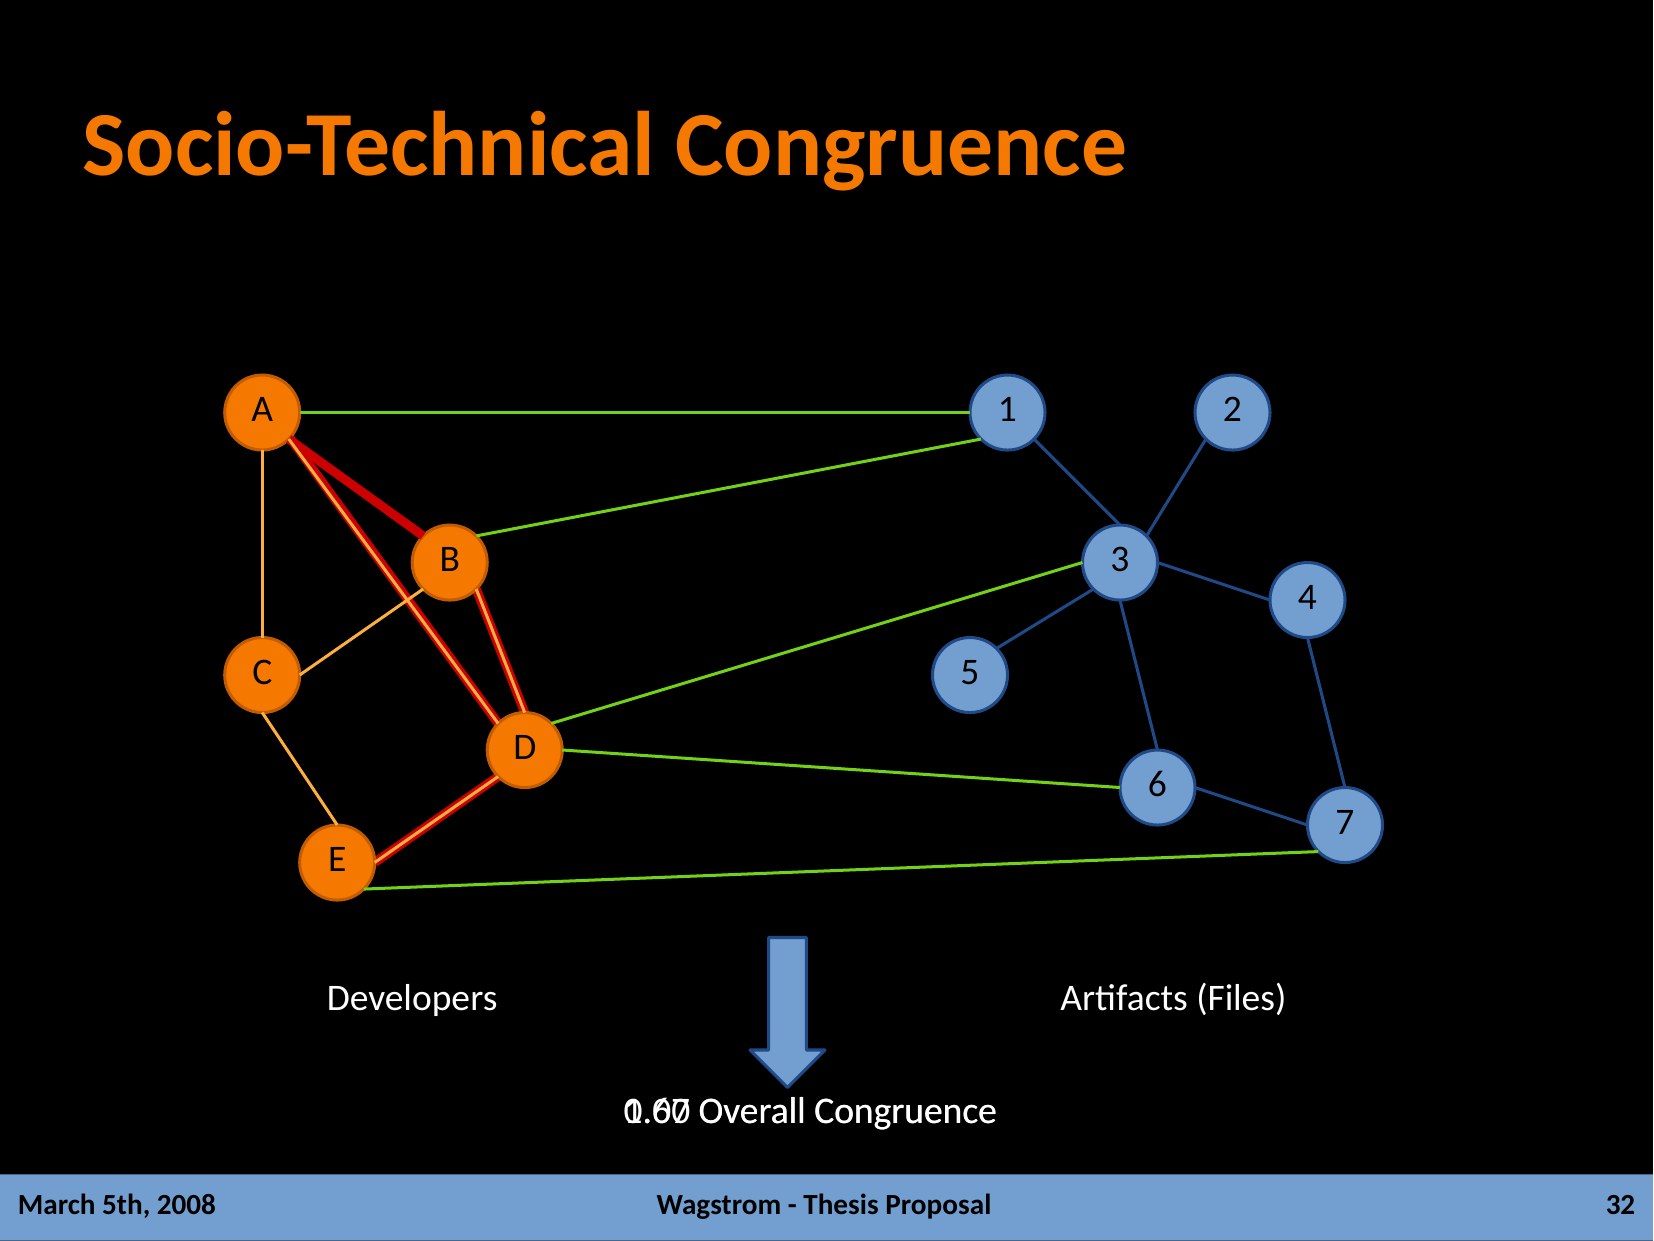

# Socio-Technical Congruence
A
1
2
B
3
4
C
5
D
6
7
E
Developers
Artifacts (Files)
0.67 Overall Congruence
1.00 Overall Congruence
March 5th, 2008
Wagstrom - Thesis Proposal
32